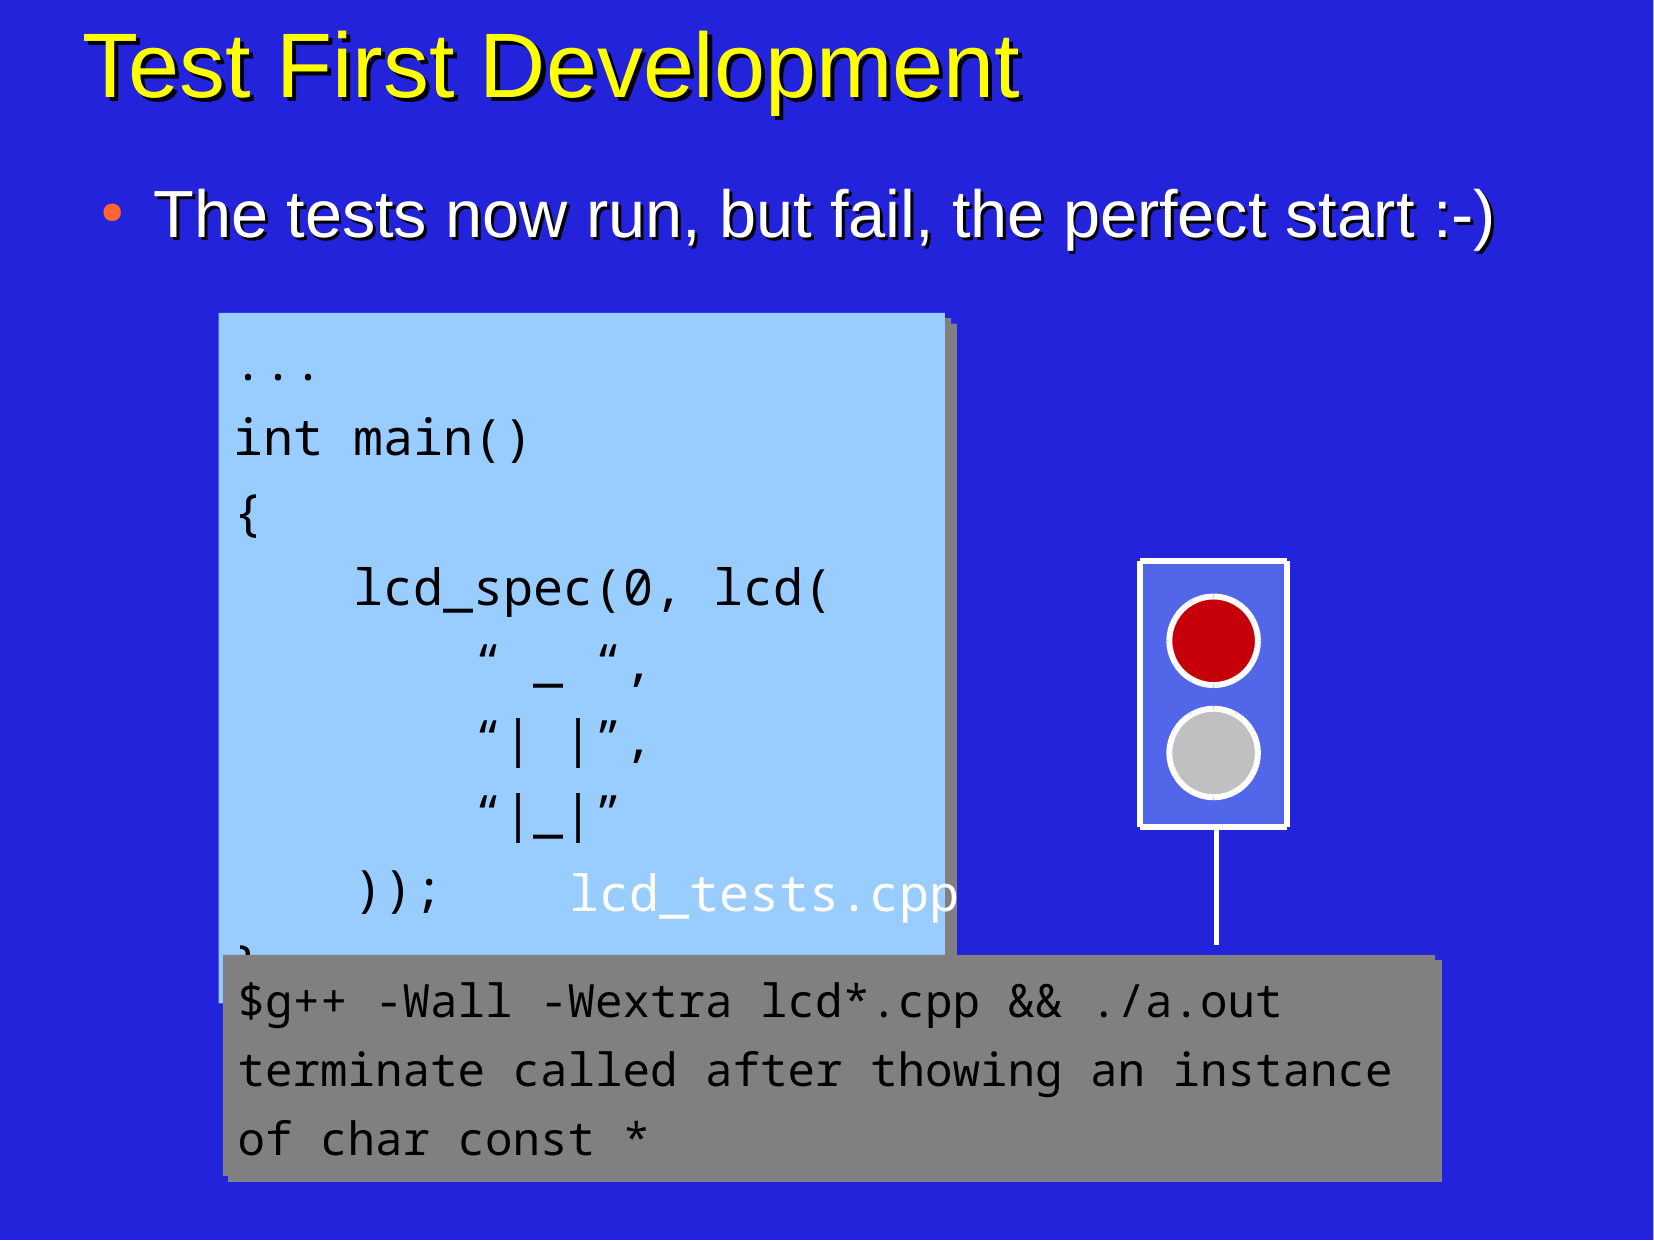

# Test First Development
The tests now run, but fail, the perfect start :-)
...
int main()
{
 lcd_spec(0, lcd(
 “ _ “,
 “| |”,
 “|_|”
 ));
}
lcd_tests.cpp
$g++ -Wall -Wextra lcd*.cpp && ./a.out
terminate called after thowing an instance
of char const *